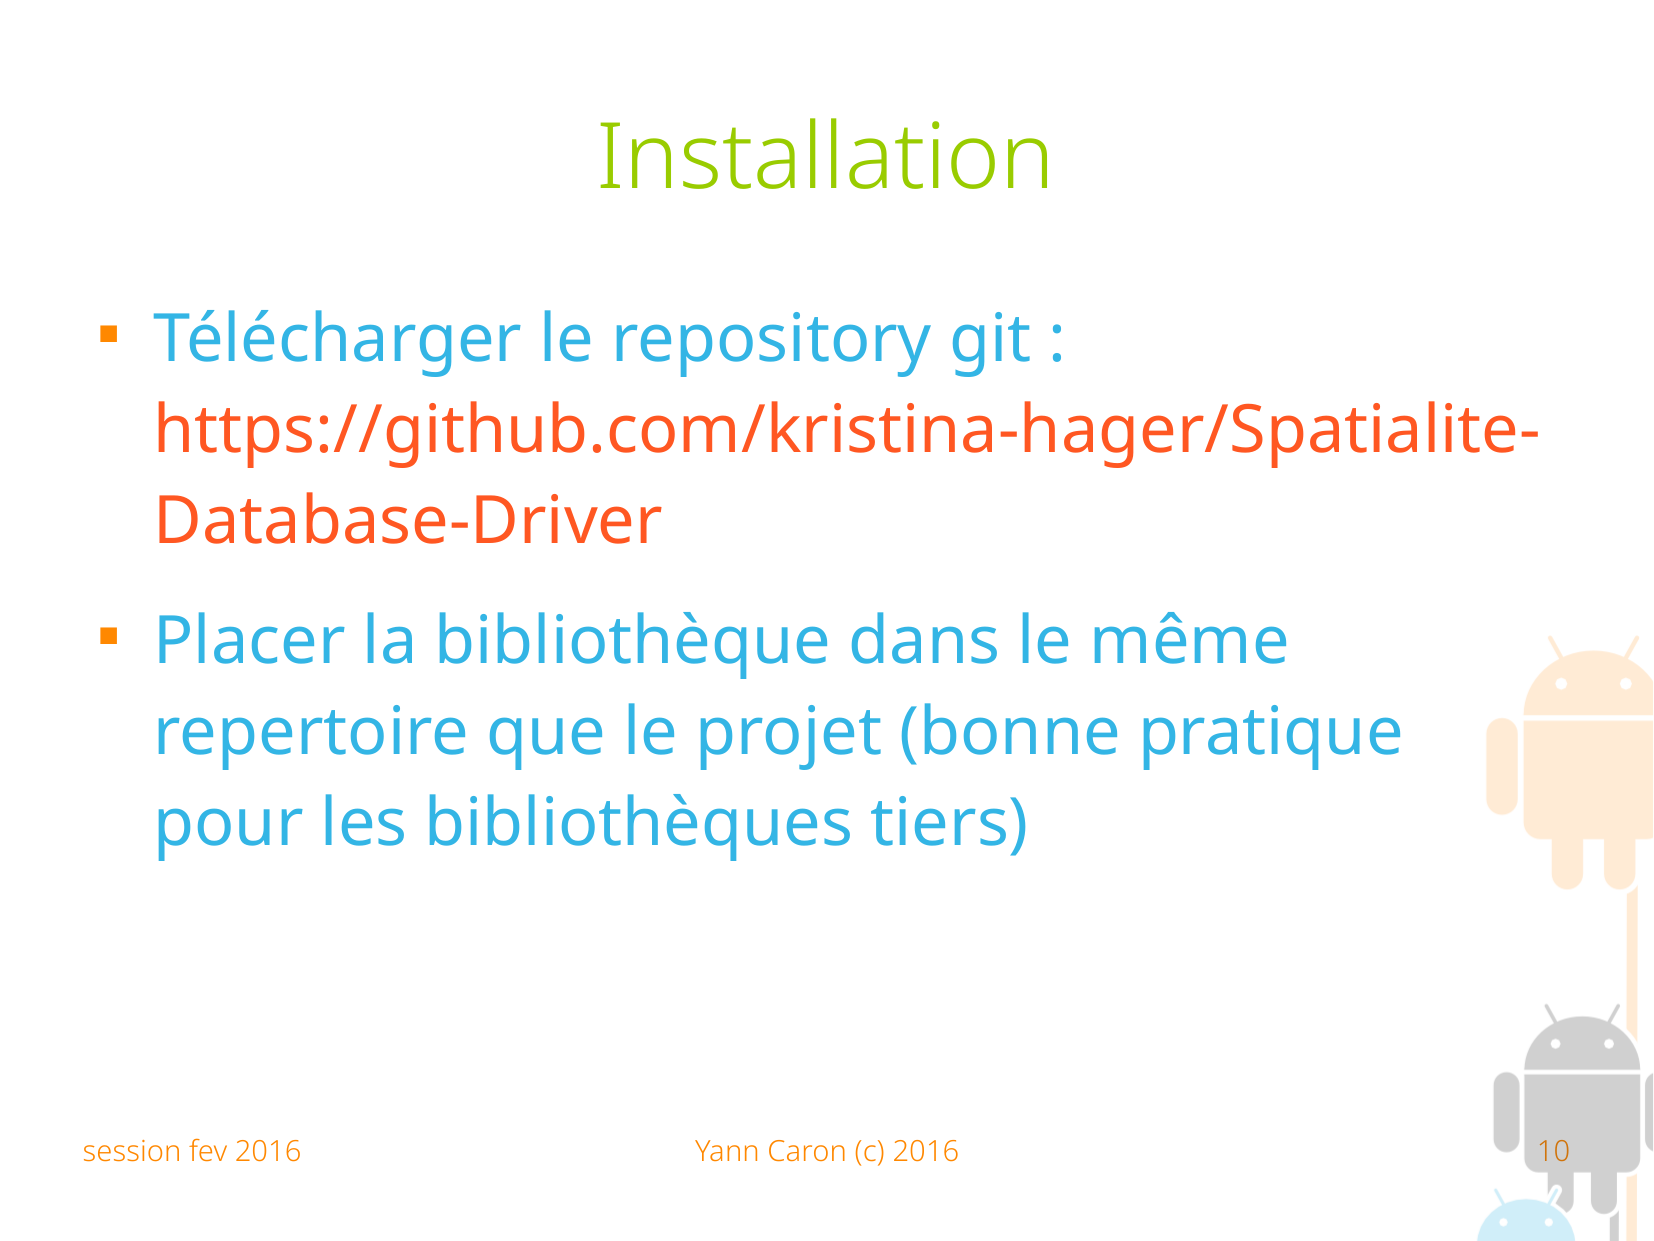

# Installation
Télécharger le repository git : https://github.com/kristina-hager/Spatialite-Database-Driver
Placer la bibliothèque dans le même repertoire que le projet (bonne pratique pour les bibliothèques tiers)
session fev 2016
Yann Caron (c) 2016
10